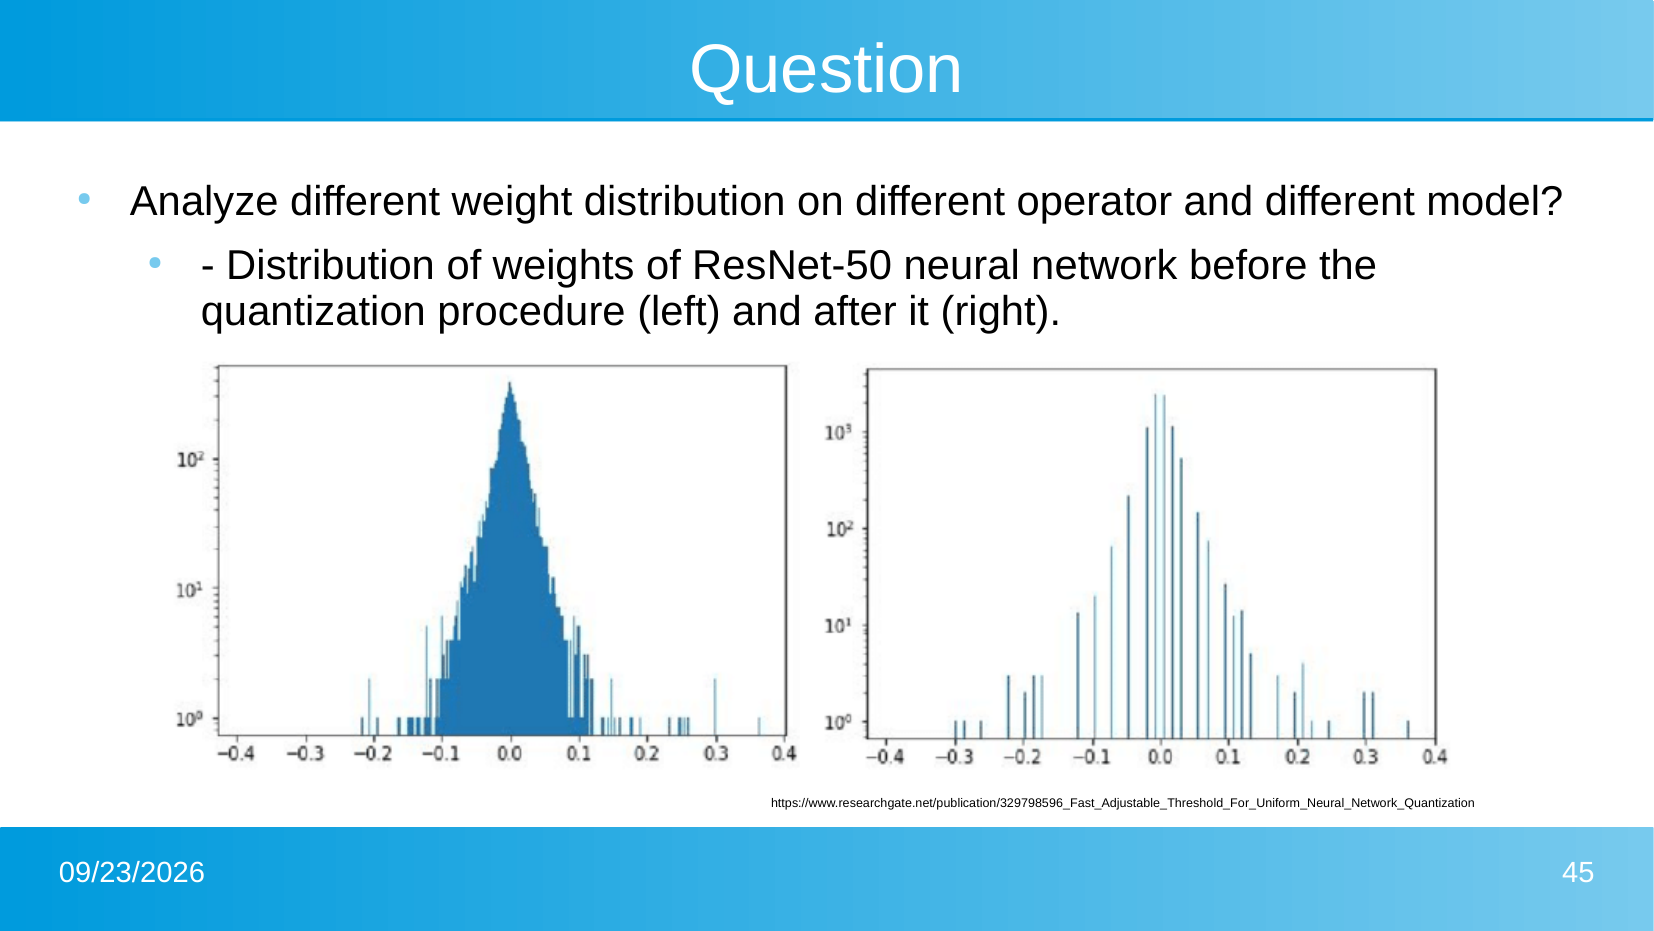

# Question
Analyze different weight distribution on different operator and different model?
- Distribution of weights of ResNet-50 neural network before the quantization procedure (left) and after it (right).
https://www.researchgate.net/publication/329798596_Fast_Adjustable_Threshold_For_Uniform_Neural_Network_Quantization
45